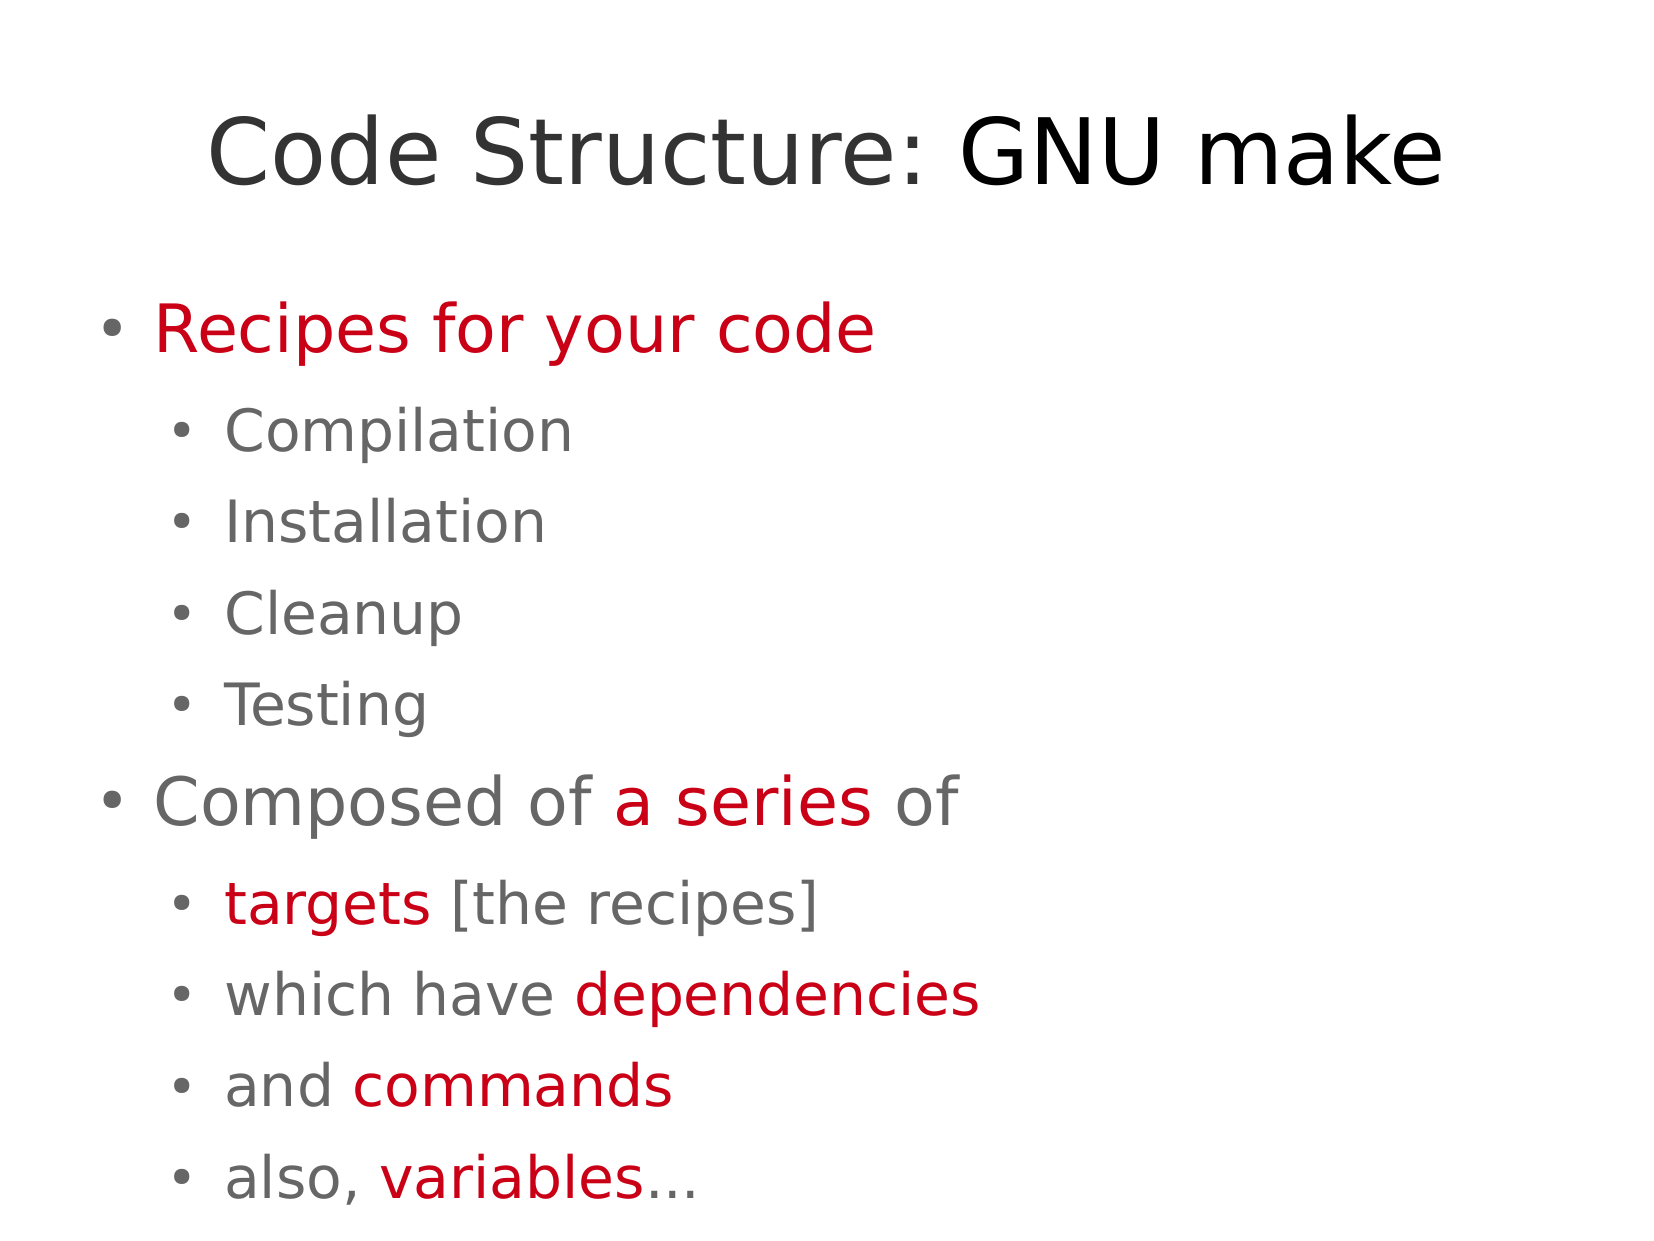

# Code Structure: GNU make
Recipes for your code
Compilation
Installation
Cleanup
Testing
Composed of a series of
targets [the recipes]
which have dependencies
and commands
also, variables...